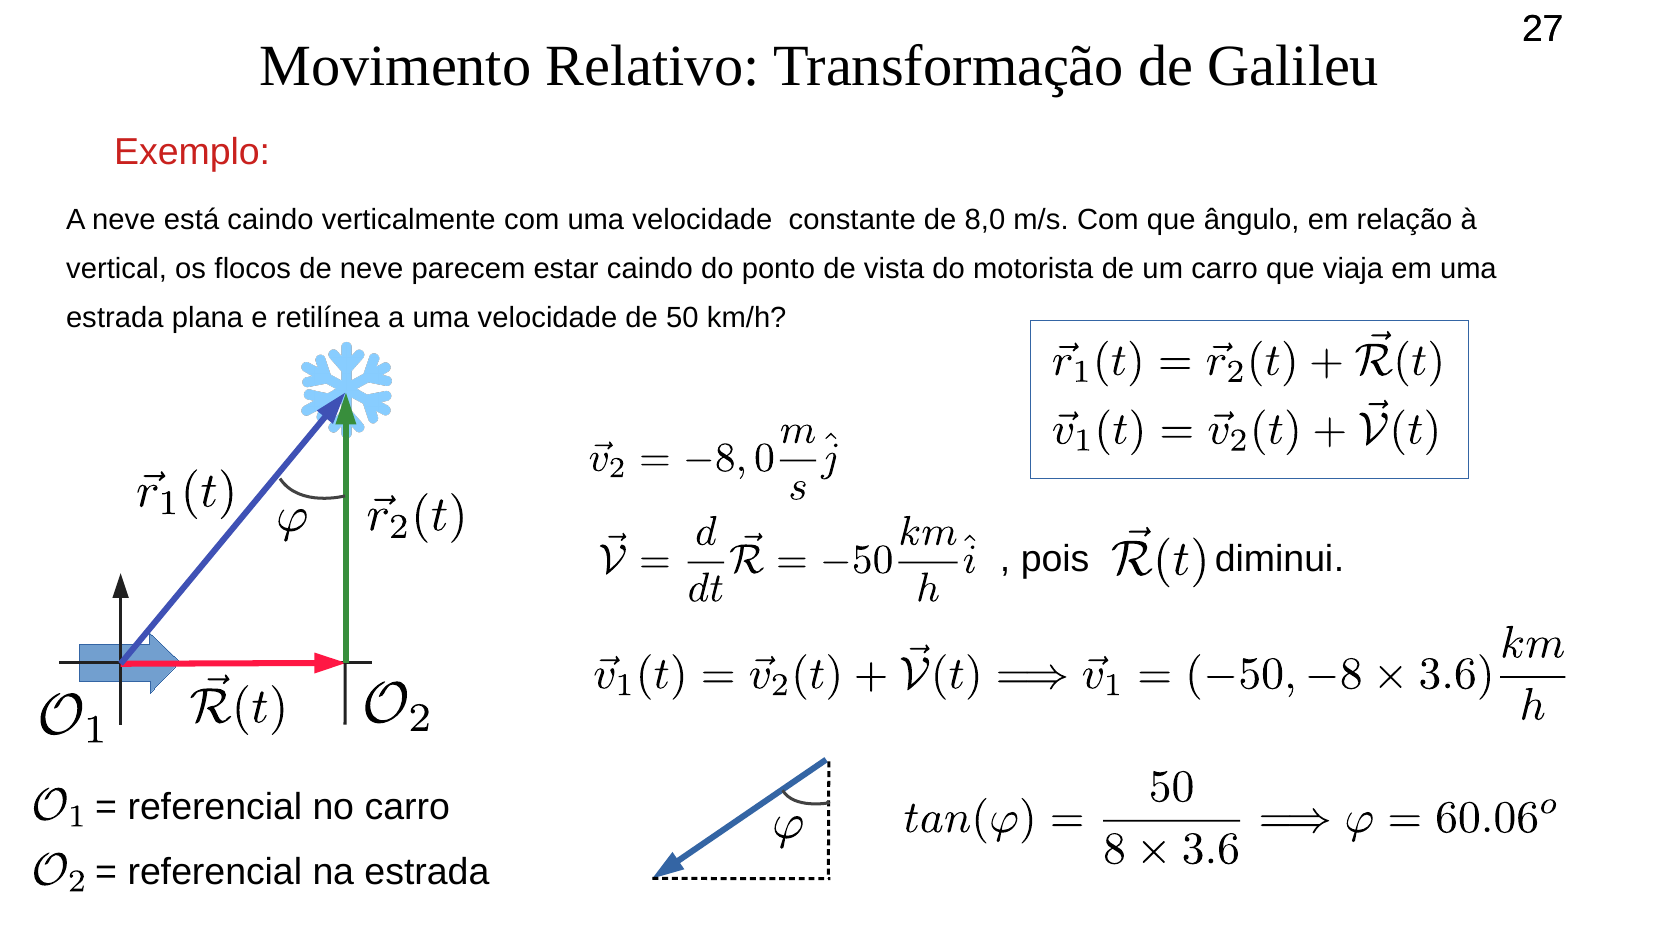

Movimento Relativo: Transformação de Galileu
Exemplo:
A neve está caindo verticalmente com uma velocidade constante de 8,0 m/s. Com que ângulo, em relação à
vertical, os flocos de neve parecem estar caindo do ponto de vista do motorista de um carro que viaja em uma
estrada plana e retilínea a uma velocidade de 50 km/h?
, pois diminui.
 = referencial no carro
 = referencial na estrada